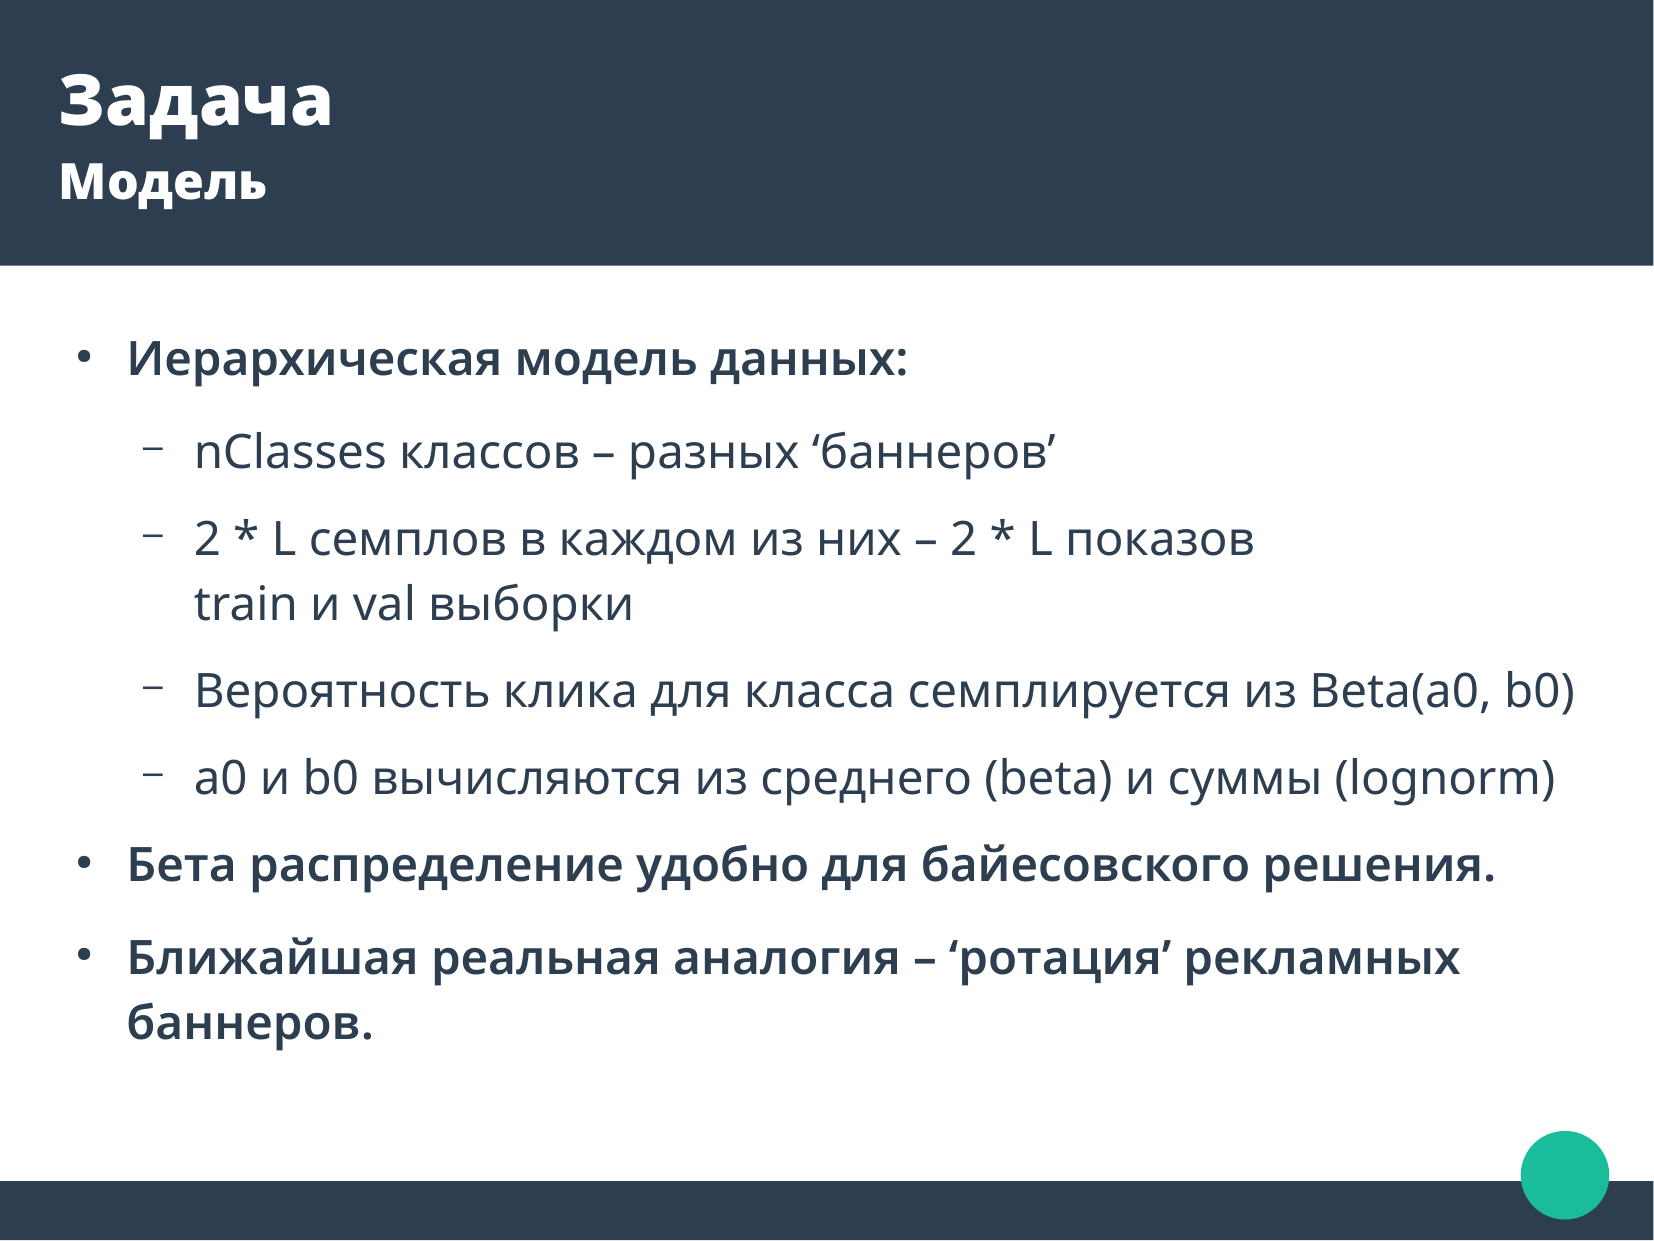

# Задача Модель
Иерархическая модель данных:
nClasses классов – разных ‘баннеров’
2 * L семплов в каждом из них – 2 * L показов
train и val выборки
Вероятность клика для класса семплируется из Beta(a0, b0)
a0 и b0 вычисляются из среднего (beta) и суммы (lognorm)
Бета распределение удобно для байесовского решения.
Ближайшая реальная аналогия – ‘ротация’ рекламных баннеров.